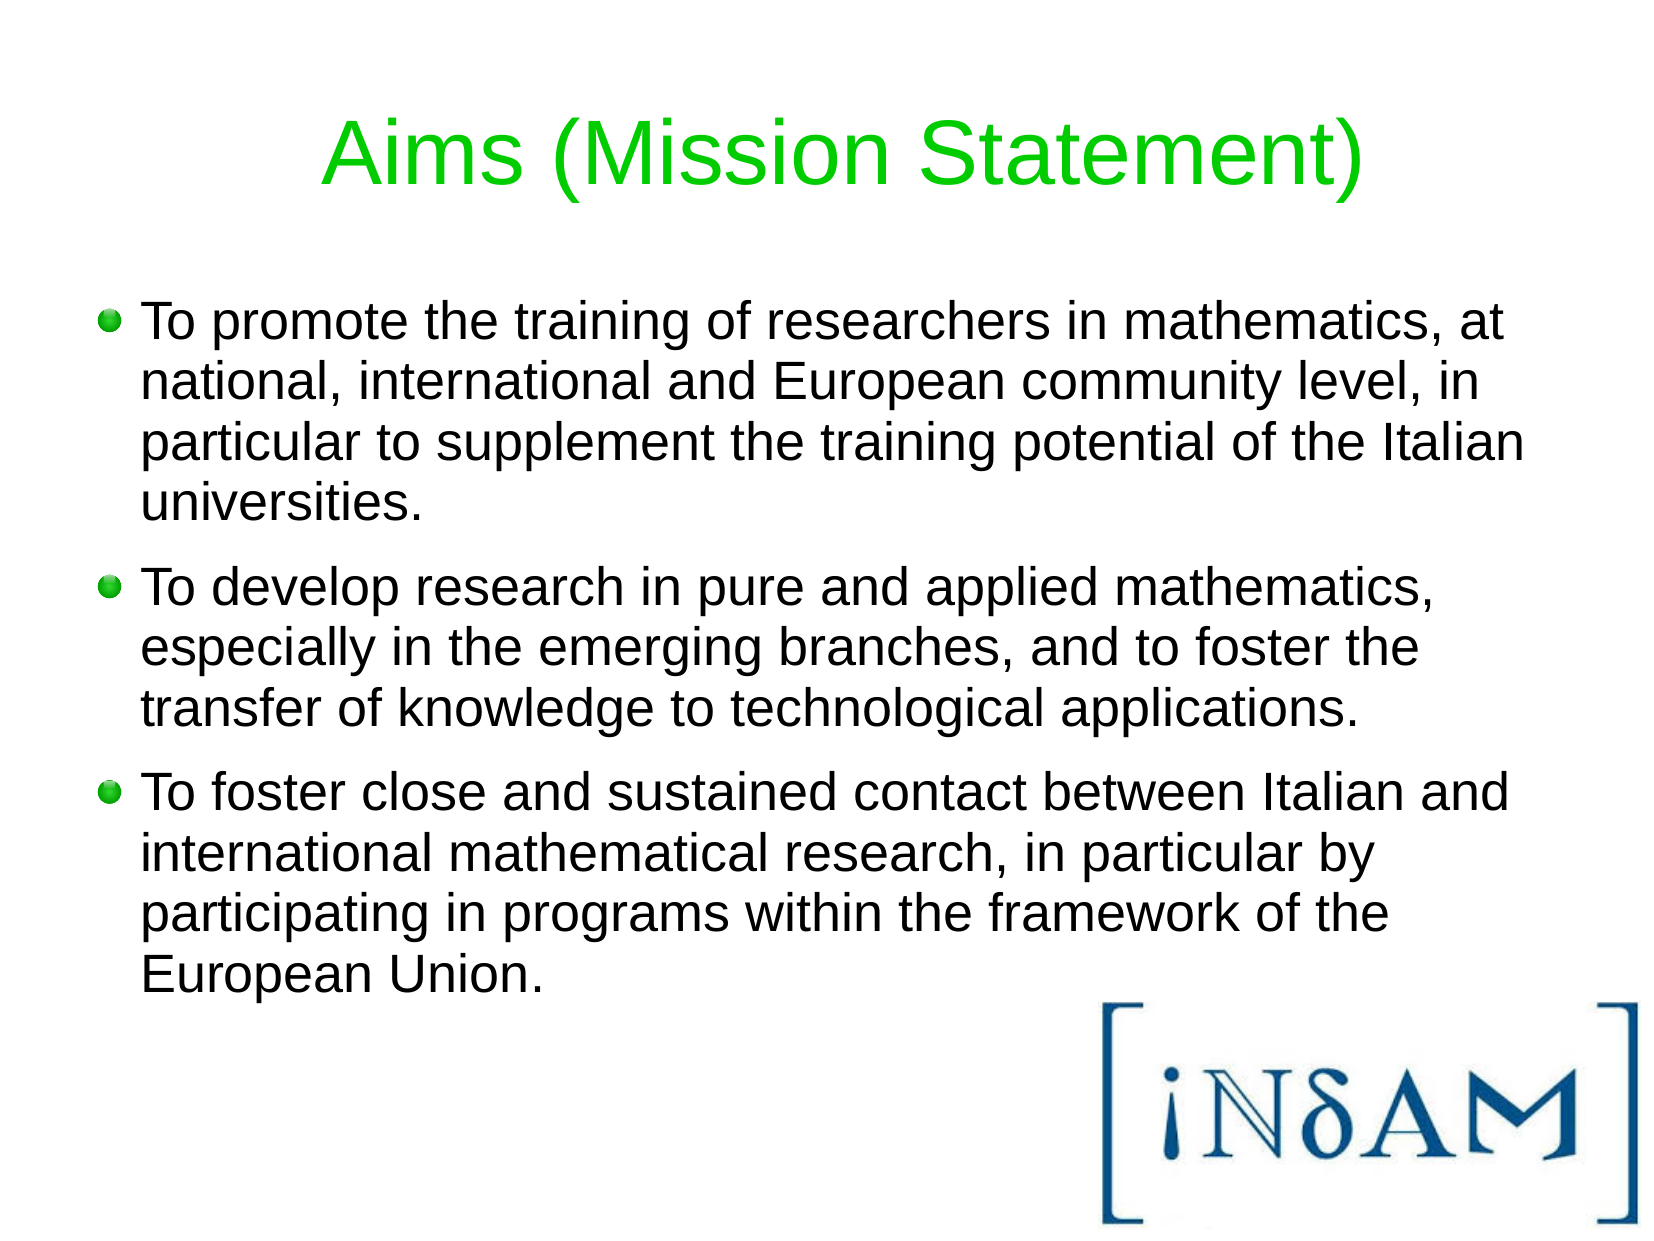

# Aims (Mission Statement)
To promote the training of researchers in mathematics, at national, international and European community level, in particular to supplement the training potential of the Italian universities.
To develop research in pure and applied mathematics, especially in the emerging branches, and to foster the transfer of knowledge to technological applications.
To foster close and sustained contact between Italian and international mathematical research, in particular by participating in programs within the framework of the European Union.